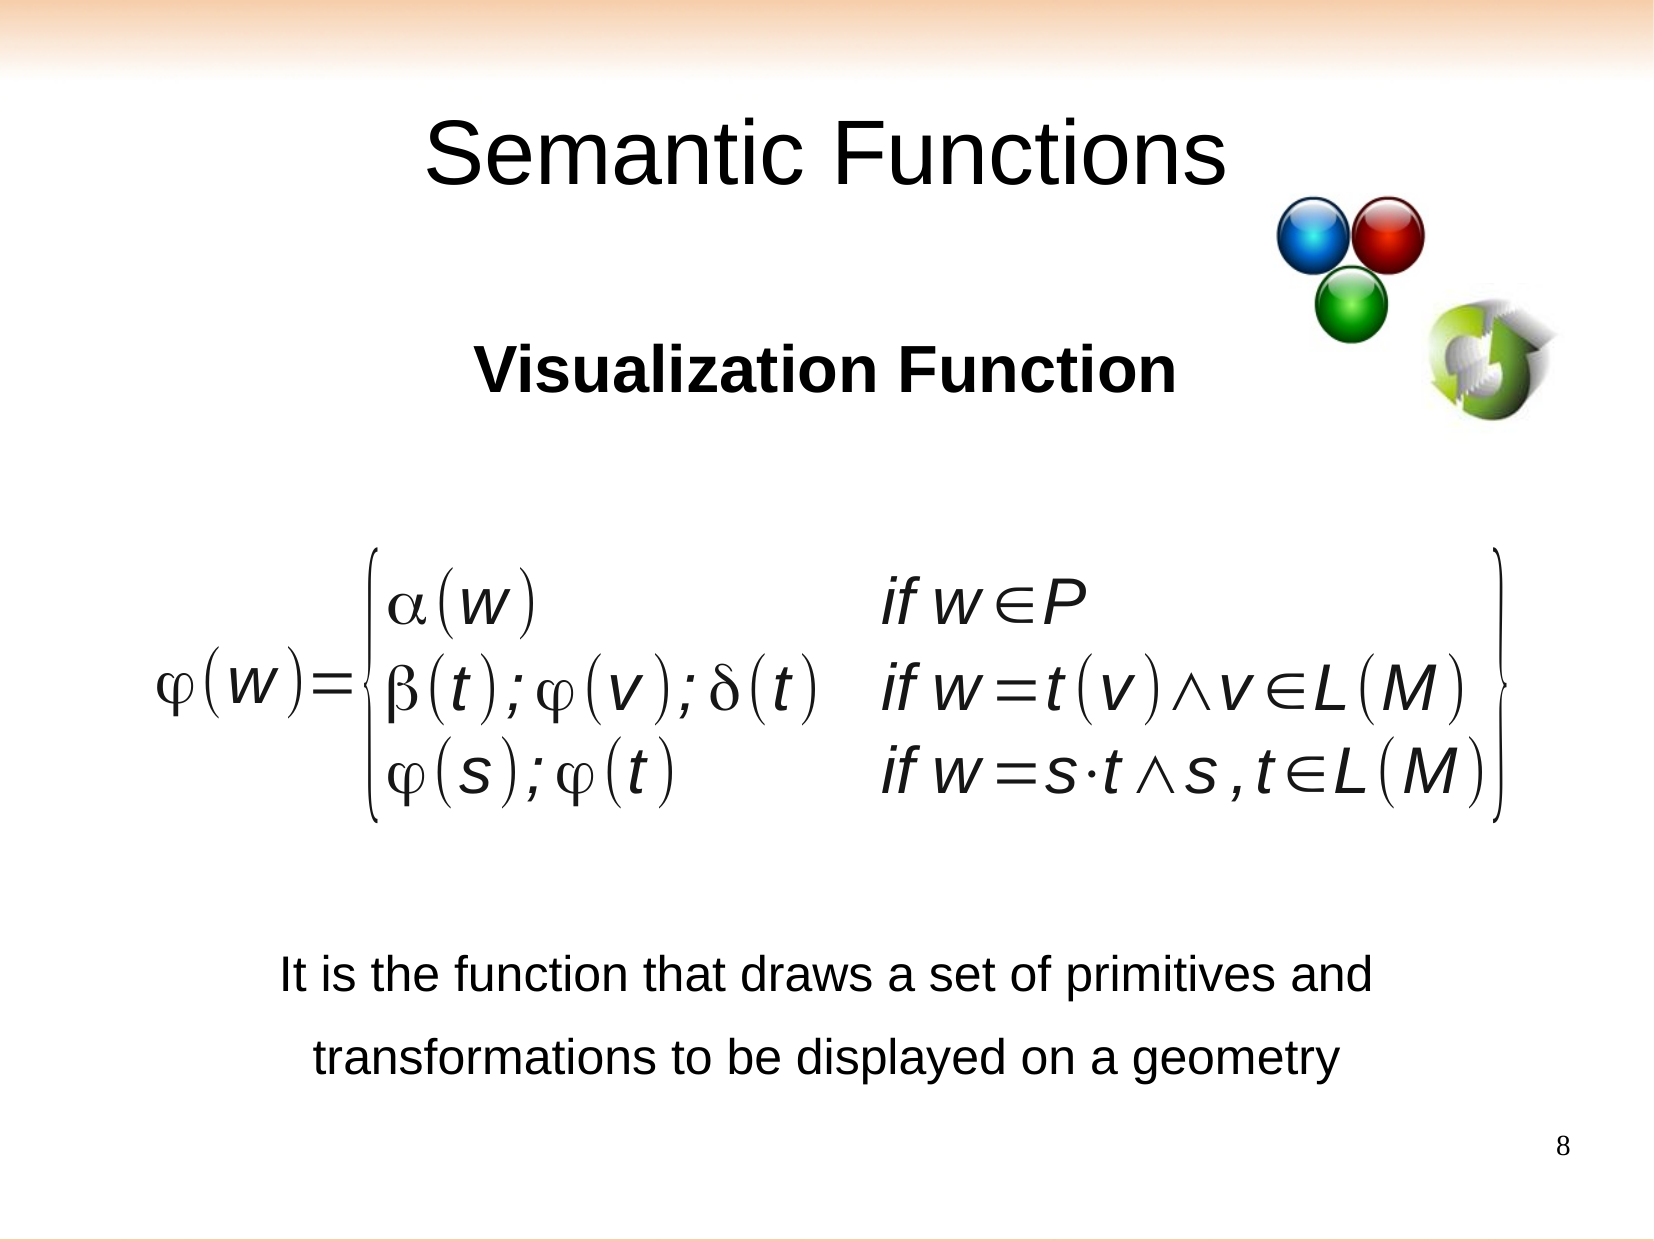

# Semantic Functions
Visualization Function
It is the function that draws a set of primitives and transformations to be displayed on a geometry
8